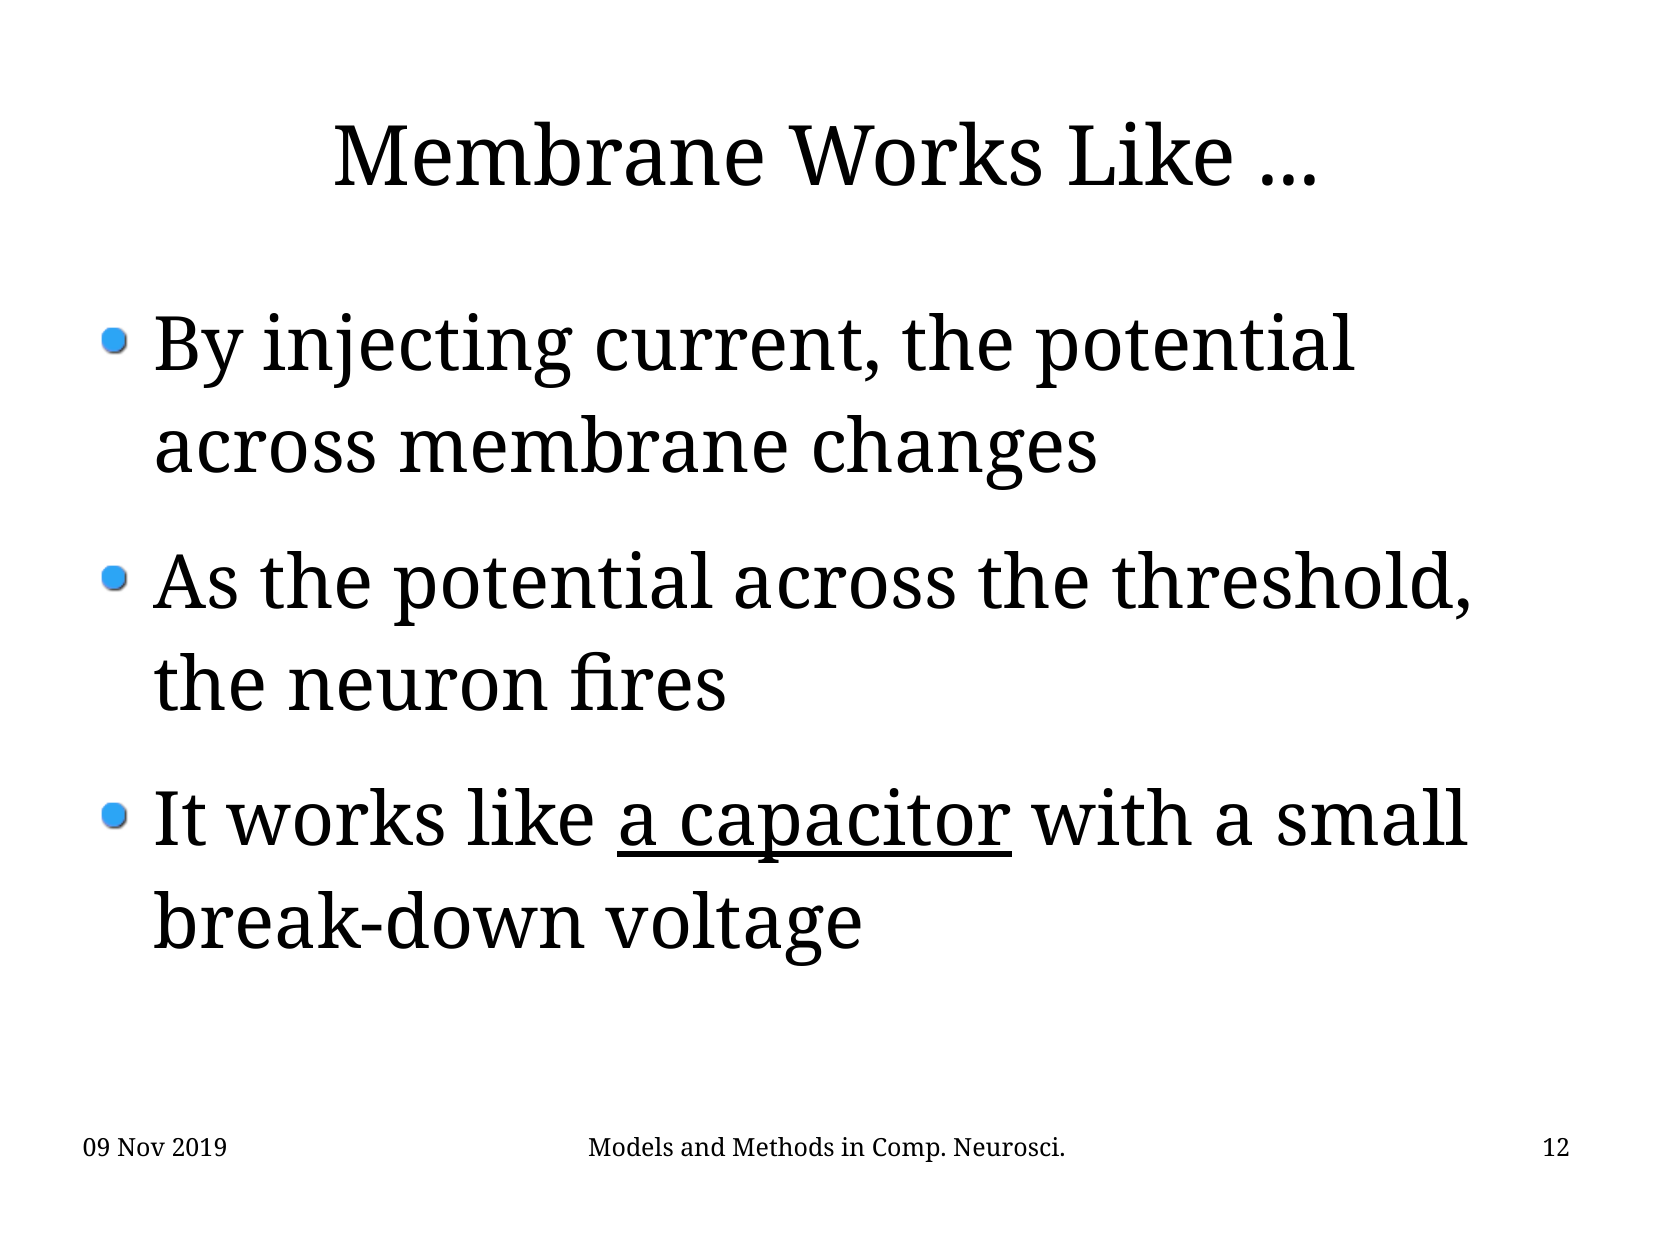

# Membrane Works Like ...
By injecting current, the potential across membrane changes
As the potential across the threshold, the neuron fires
It works like a capacitor with a small break-down voltage
09 Nov 2019
Models and Methods in Comp. Neurosci.
12